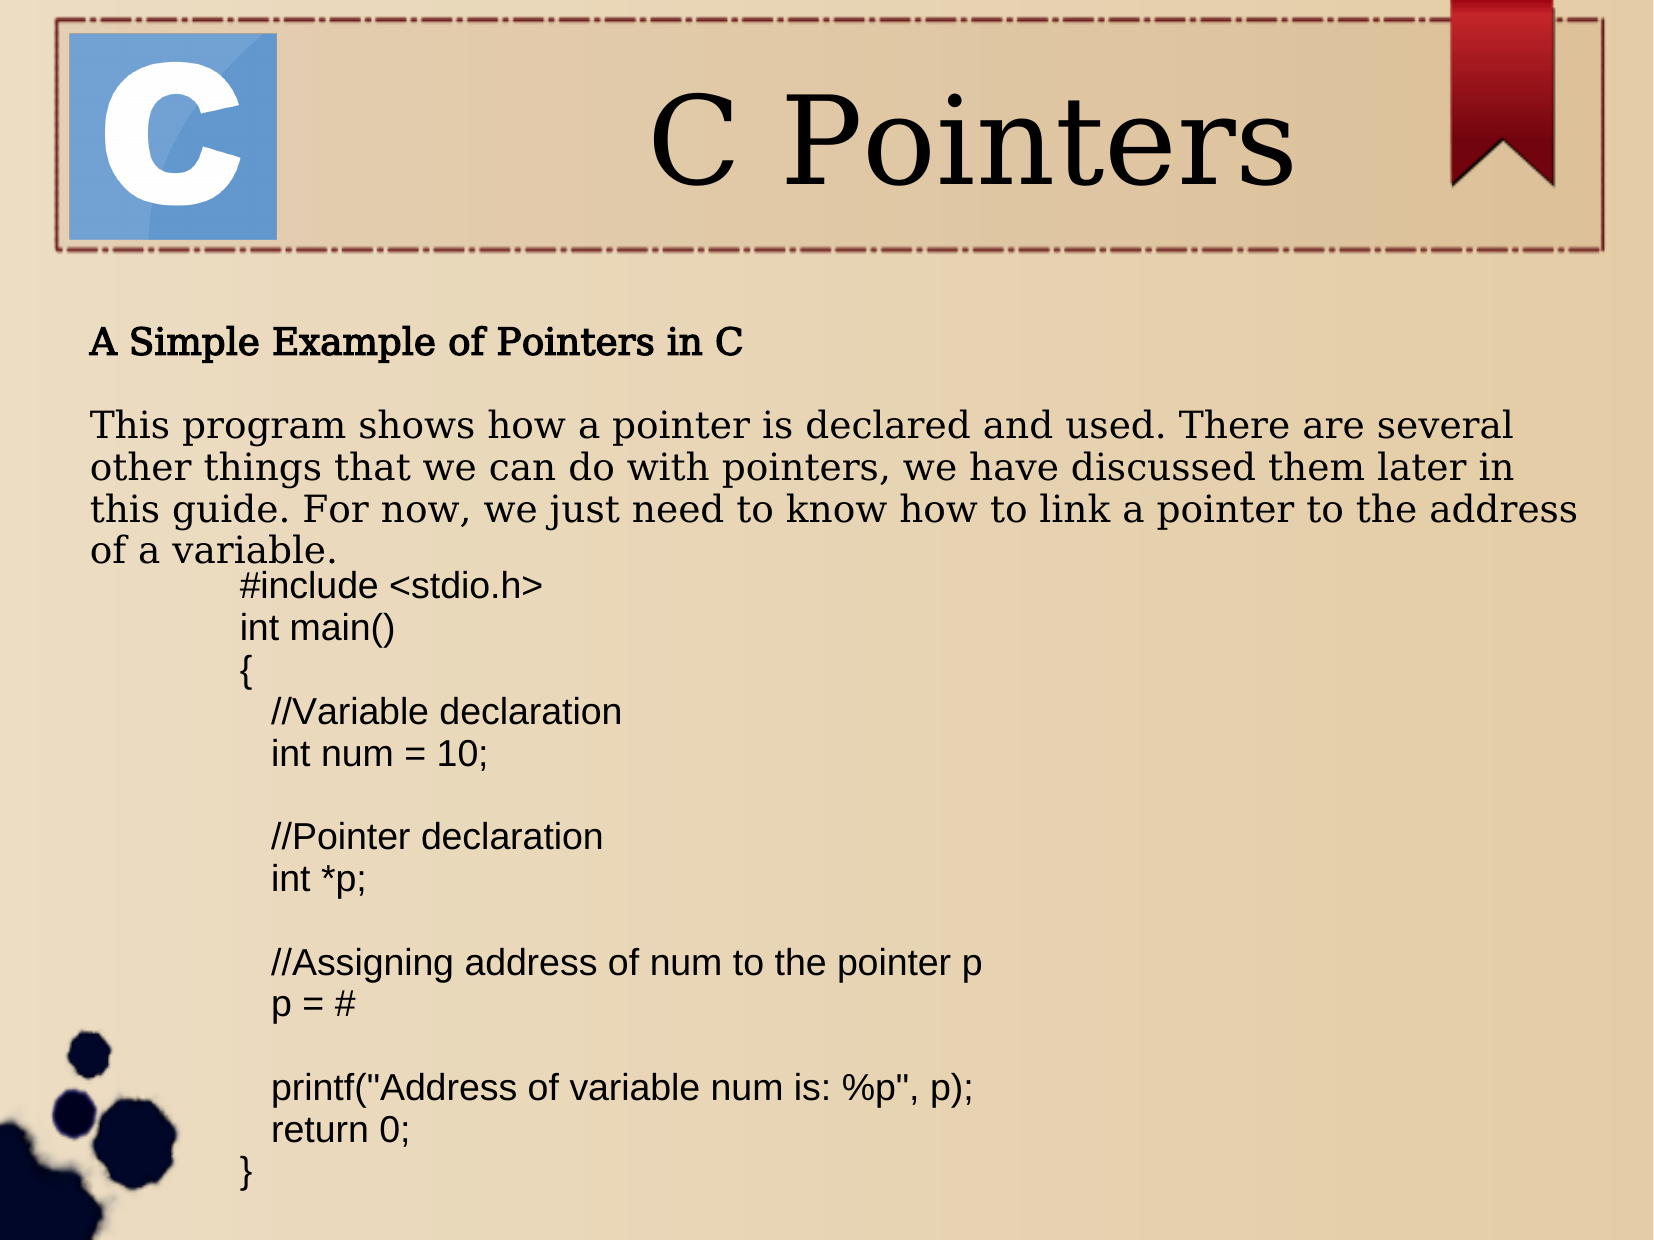

# C Pointers
A Simple Example of Pointers in C
This program shows how a pointer is declared and used. There are several other things that we can do with pointers, we have discussed them later in this guide. For now, we just need to know how to link a pointer to the address of a variable.
#include <stdio.h>
int main()
{
 //Variable declaration
 int num = 10;
 //Pointer declaration
 int *p;
 //Assigning address of num to the pointer p
 p = #
 printf("Address of variable num is: %p", p);
 return 0;
}